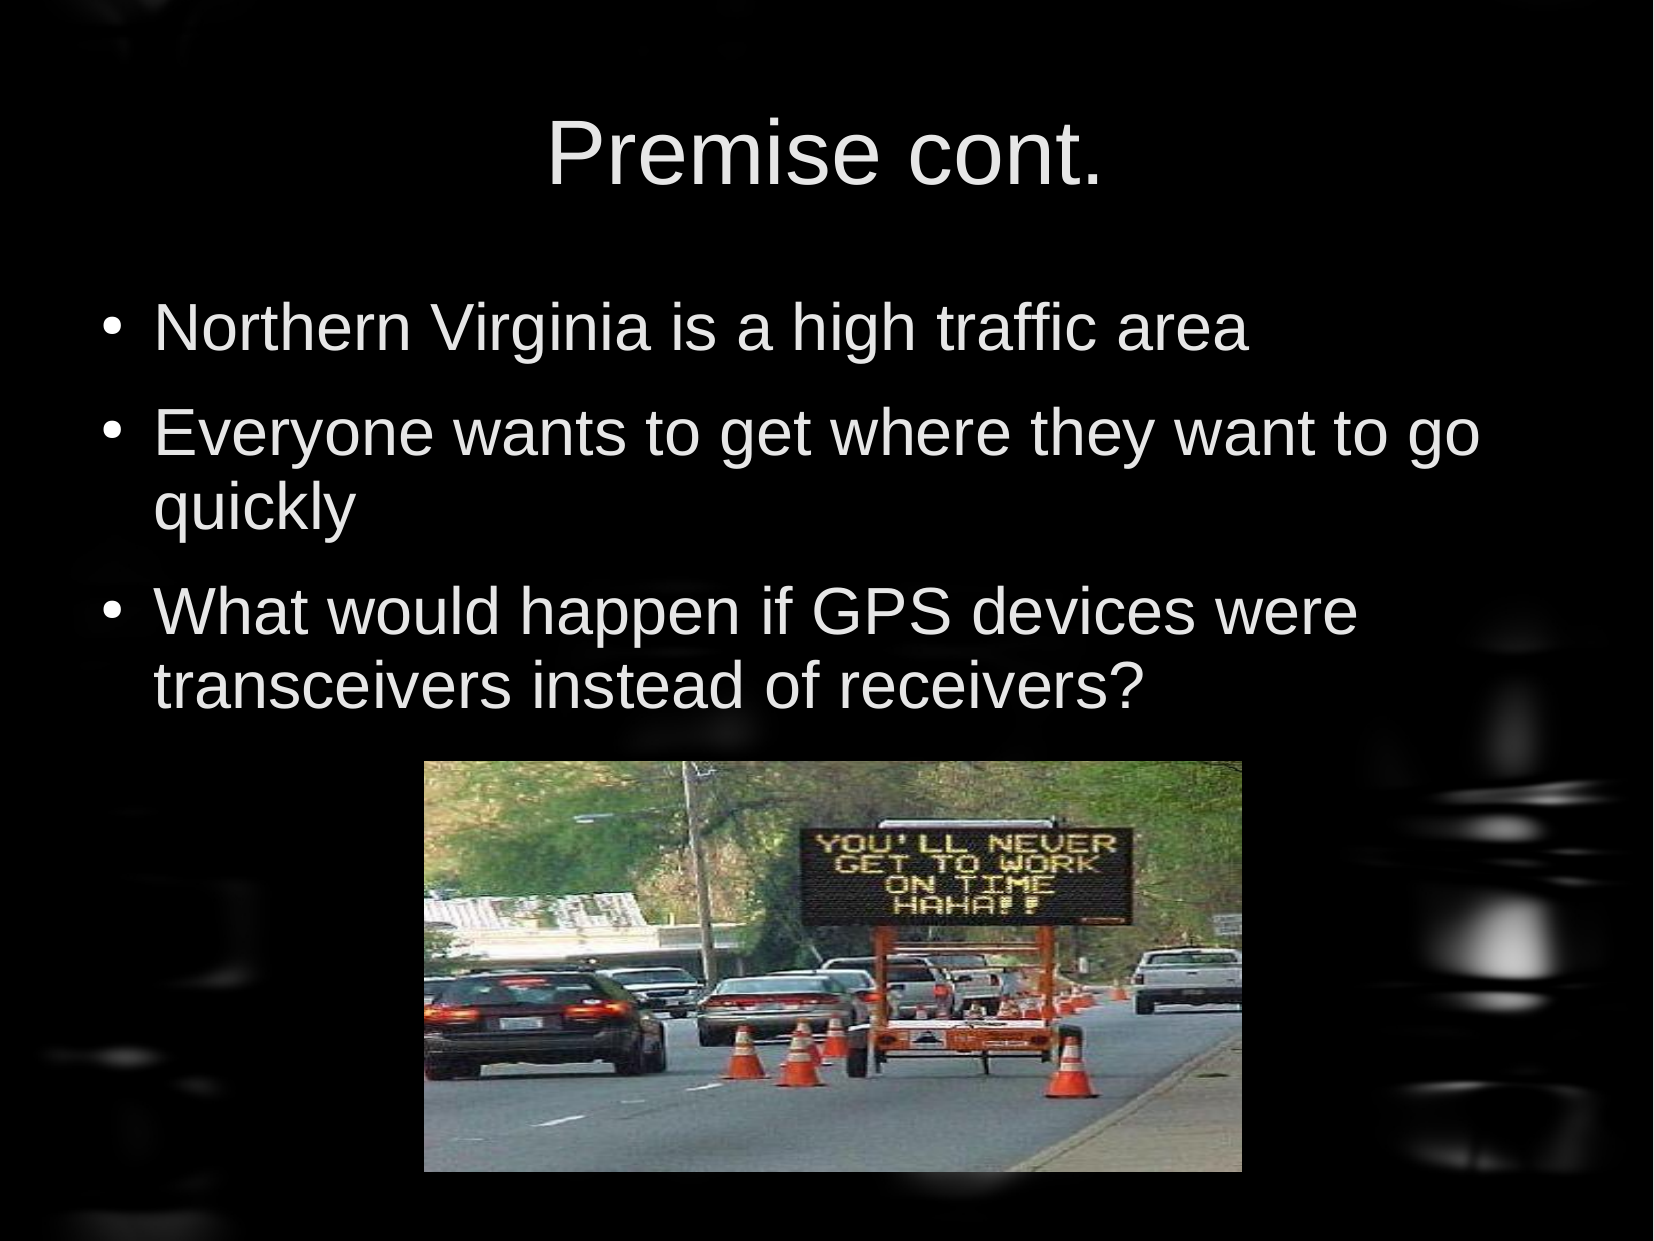

# Premise cont.
Northern Virginia is a high traffic area
Everyone wants to get where they want to go quickly
What would happen if GPS devices were transceivers instead of receivers?